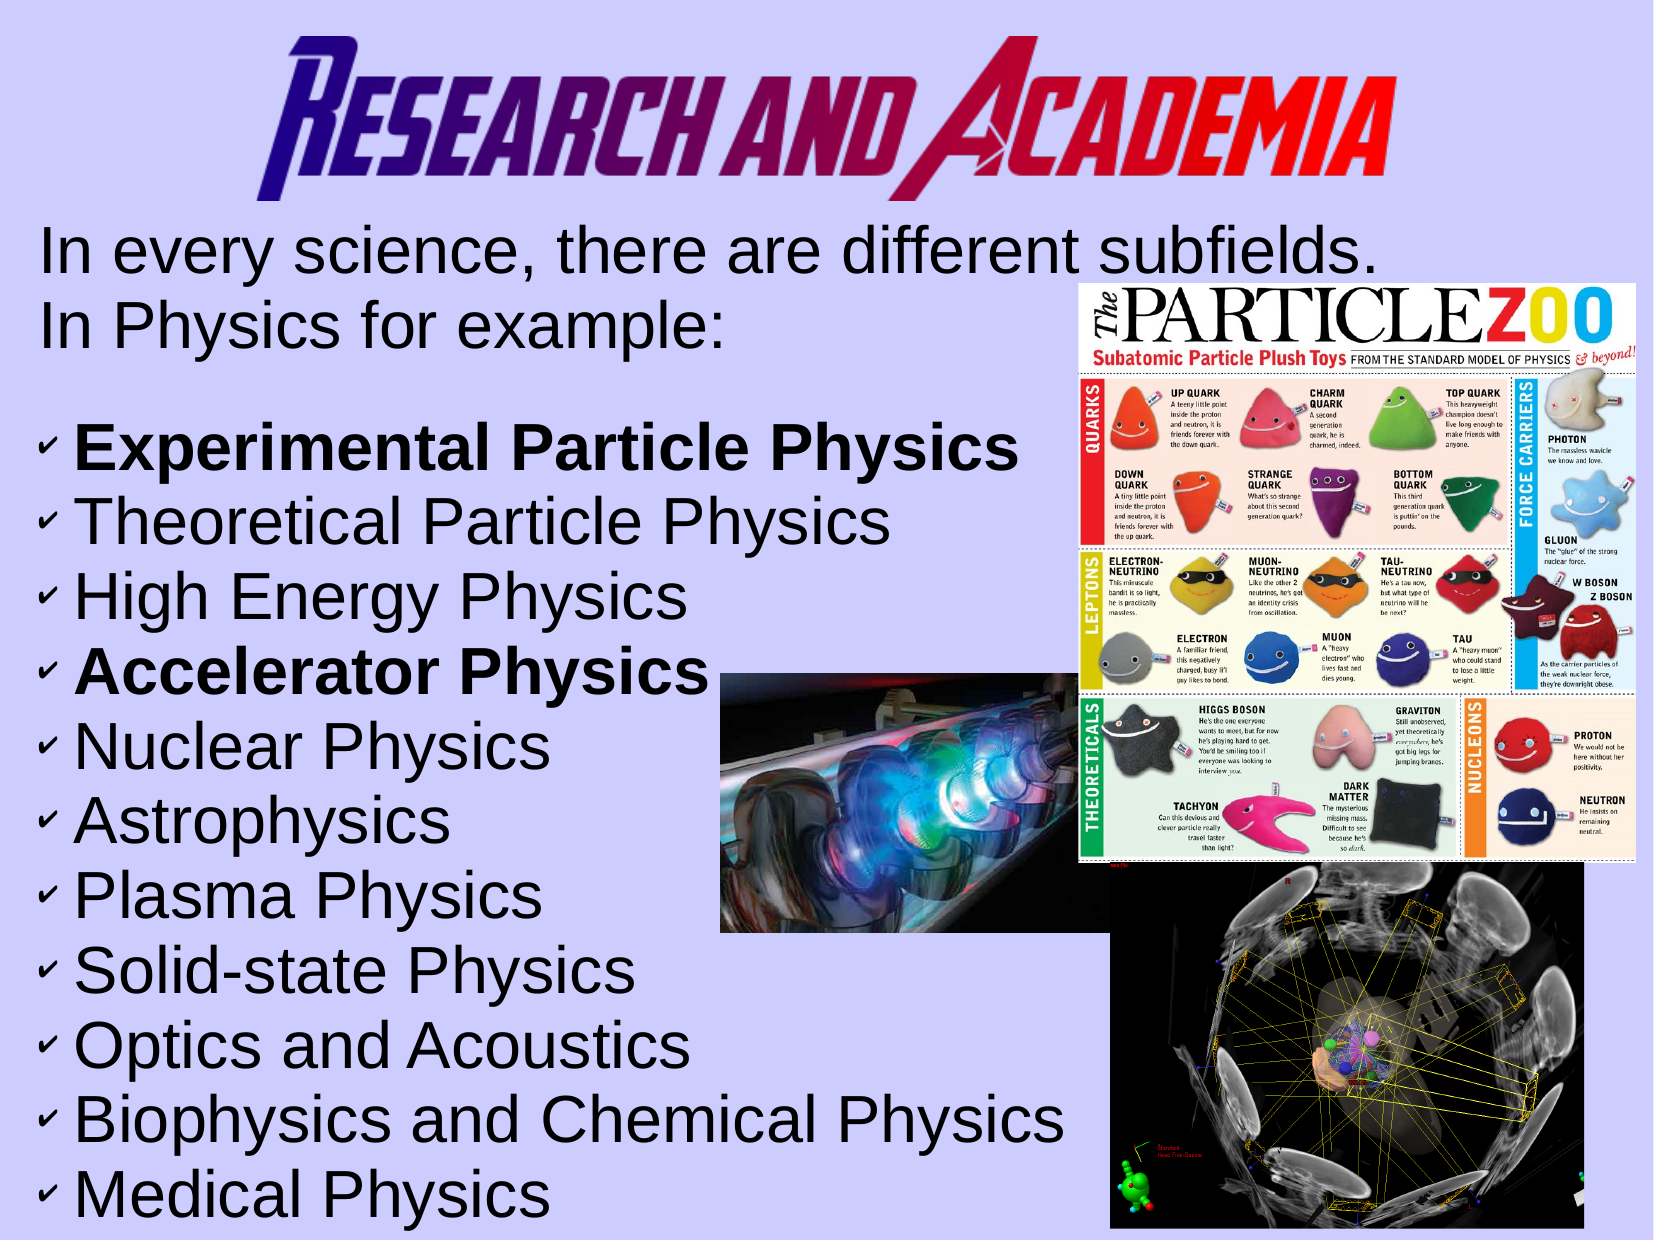

In every science, there are different subfields.
In Physics for example:
Experimental Particle Physics
Theoretical Particle Physics
High Energy Physics
Accelerator Physics
Nuclear Physics
Astrophysics
Plasma Physics
Solid-state Physics
Optics and Acoustics
Biophysics and Chemical Physics
Medical Physics